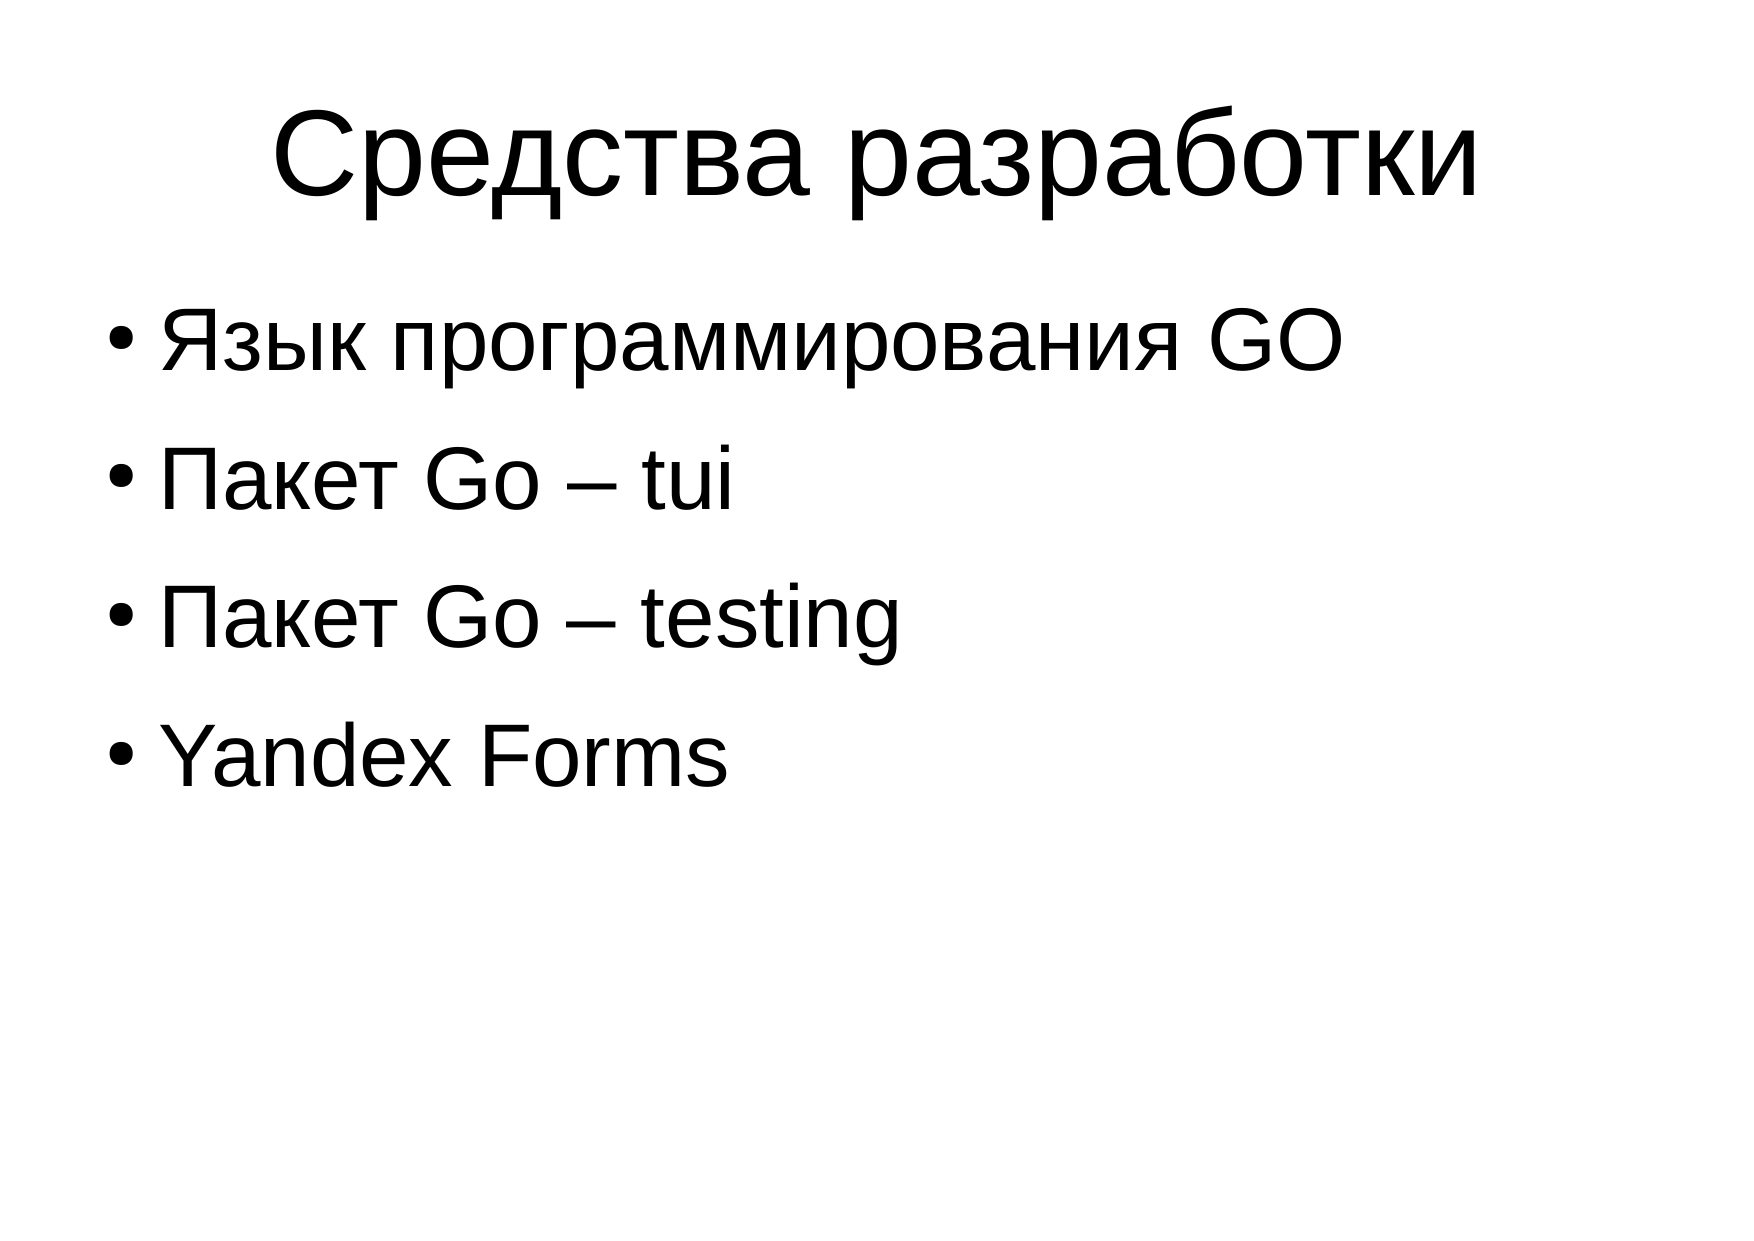

# Средства разработки
Язык программирования GO
Пакет Go – tui
Пакет Go – testing
Yandex Forms